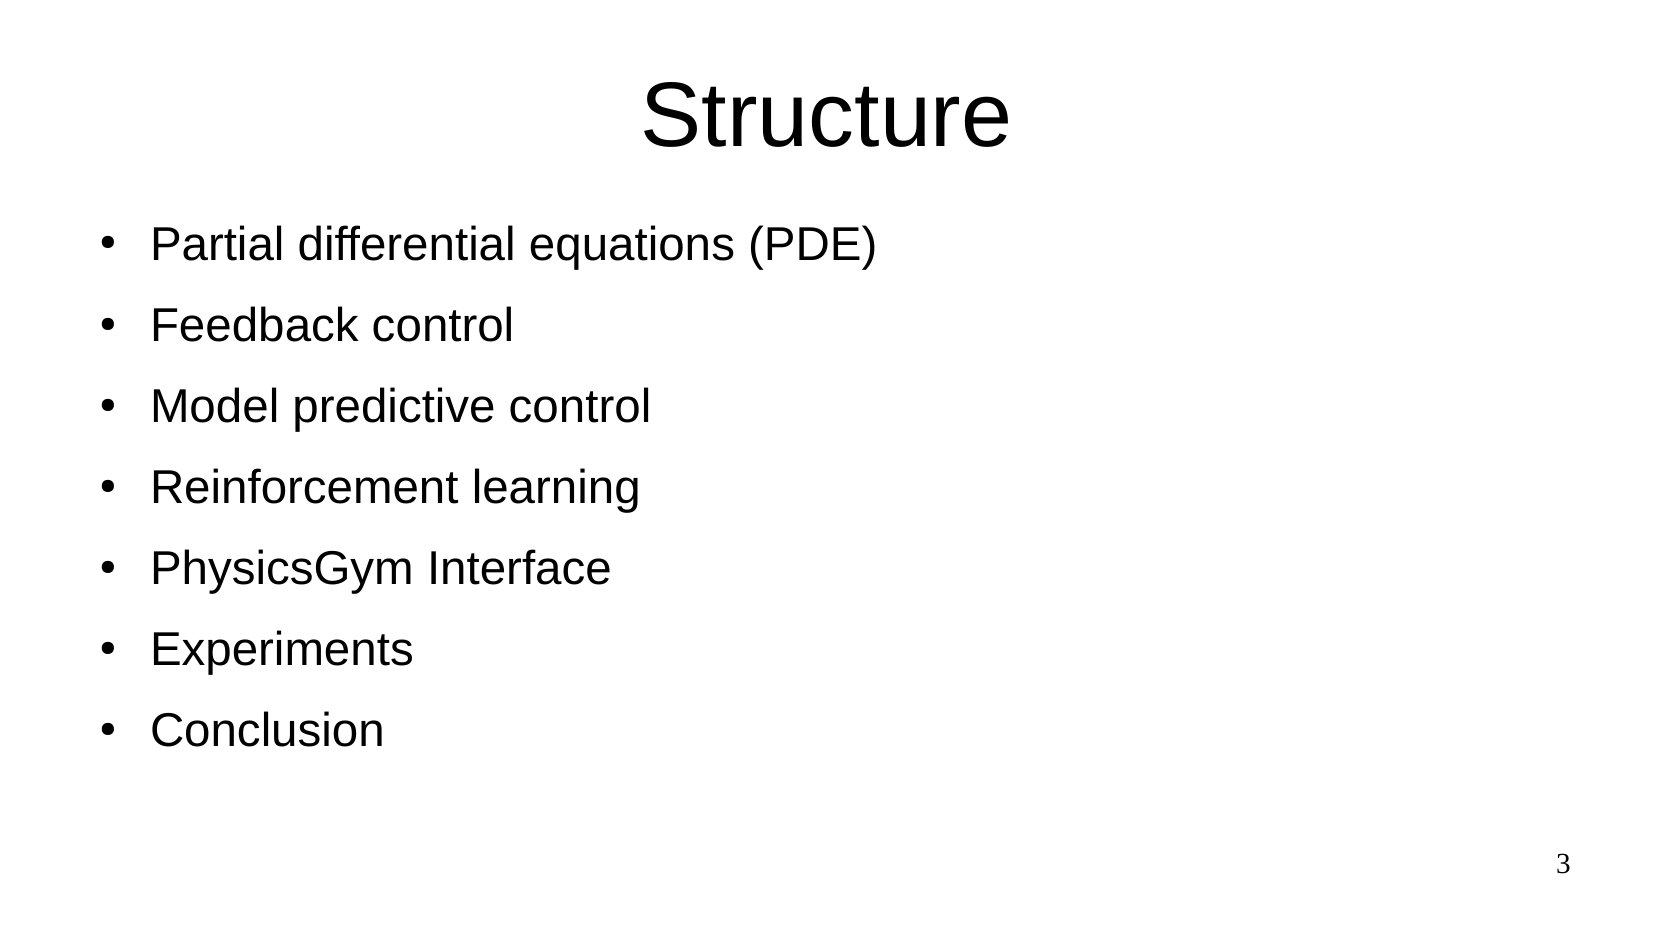

Structure
# Partial differential equations (PDE)
Feedback control
Model predictive control
Reinforcement learning
PhysicsGym Interface
Experiments
Conclusion
3